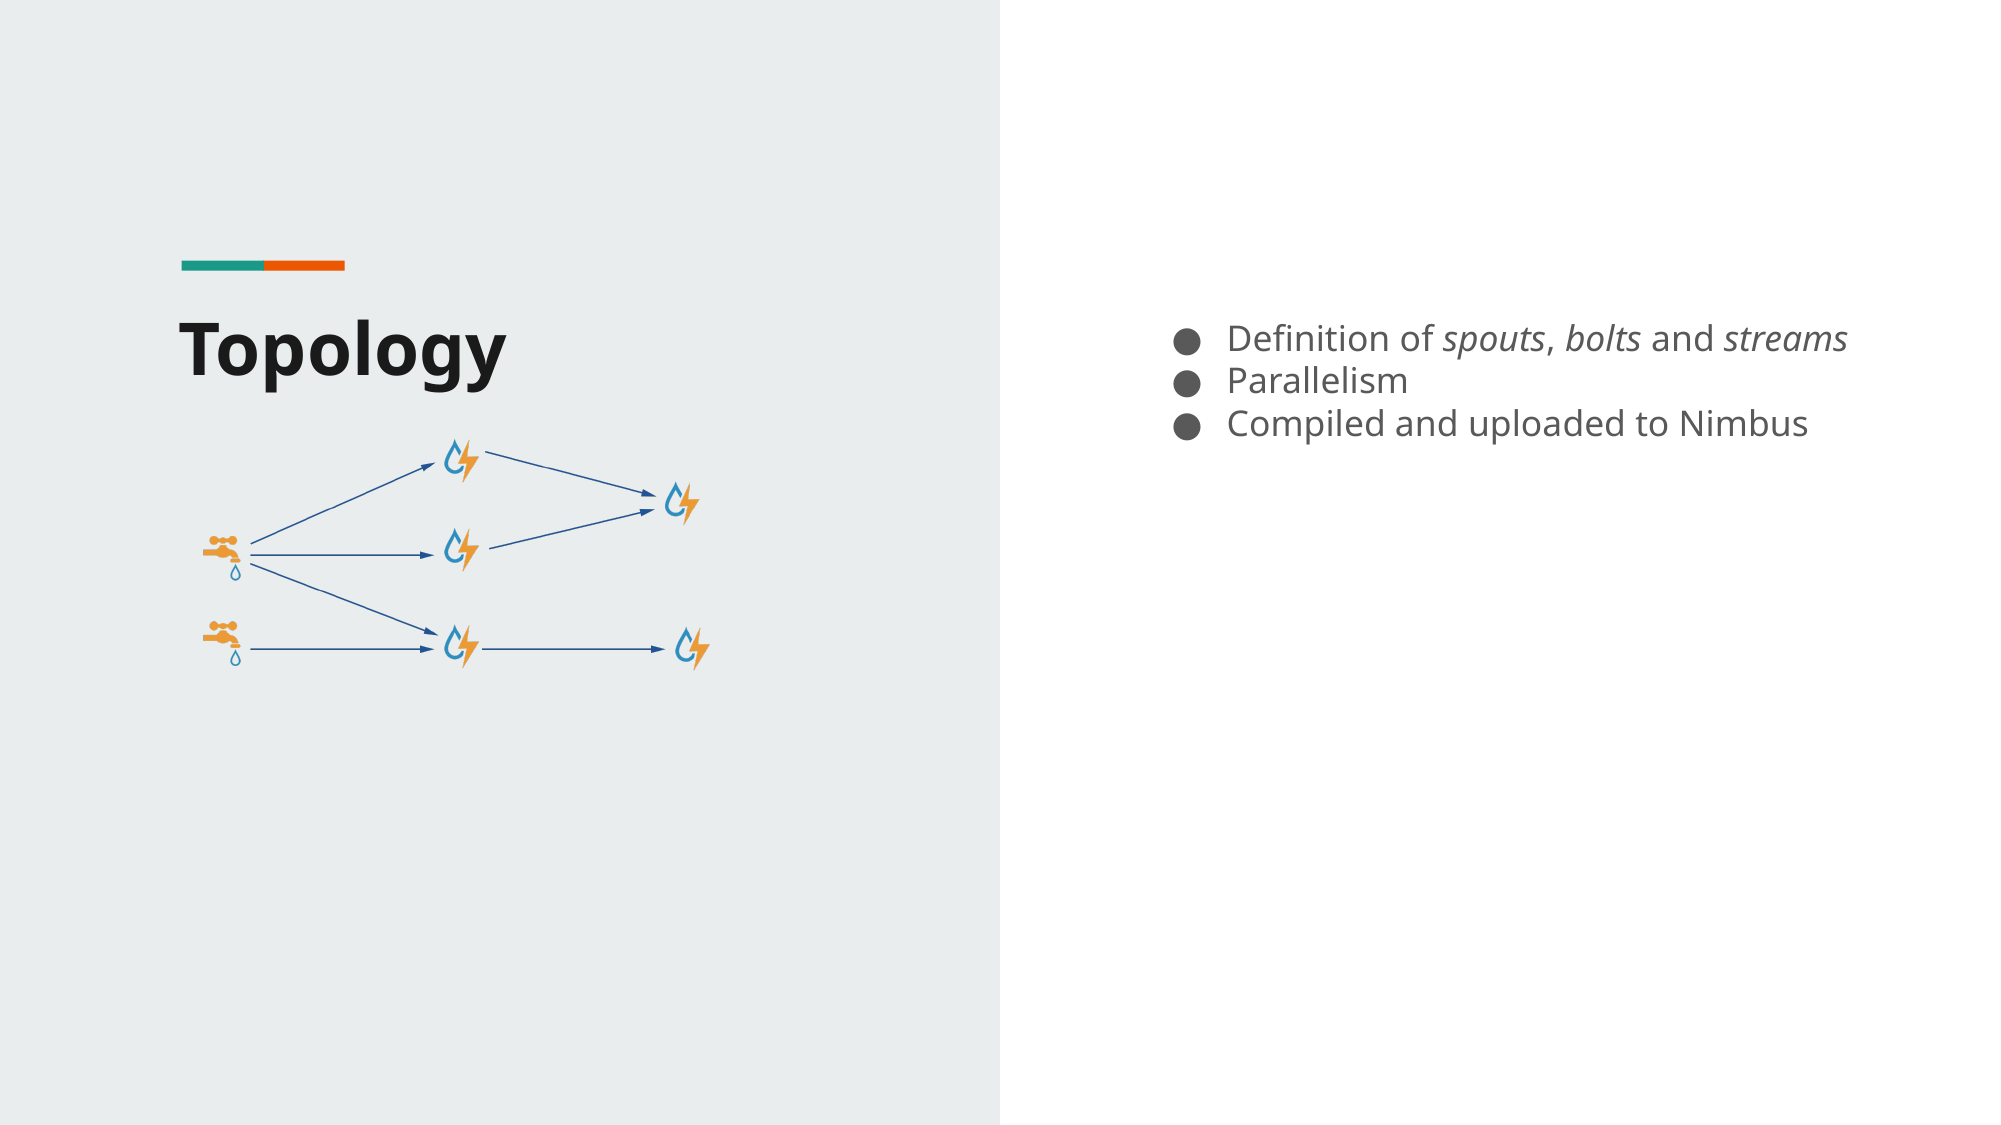

# Topology
Definition of spouts, bolts and streams
Parallelism
Compiled and uploaded to Nimbus